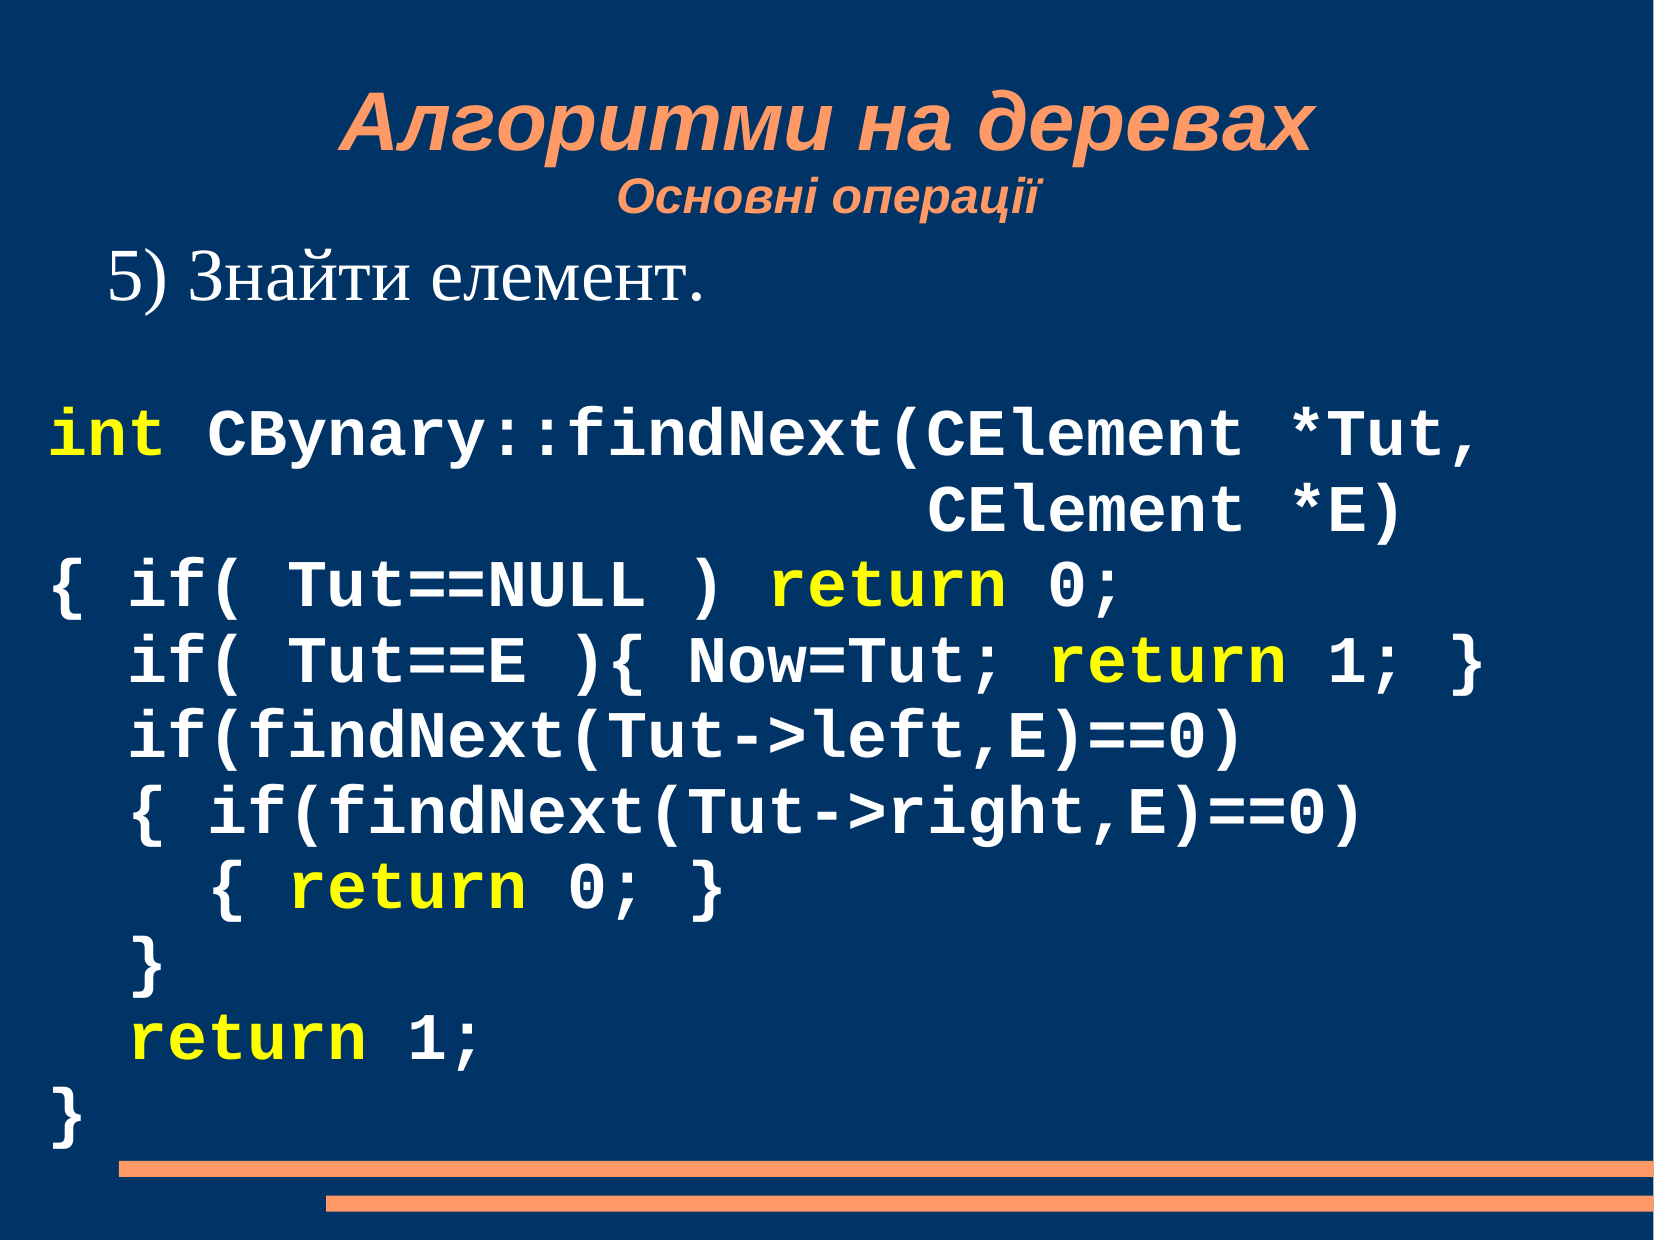

# Алгоритми на деревах Основні операції
5) Знайти елемент.
int CBynary::findNext(CElement *Tut,
 CElement *E)
{ if( Tut==NULL ) return 0;
 if( Tut==E ){ Now=Tut; return 1; }
 if(findNext(Tut->left,E)==0)
 { if(findNext(Tut->right,E)==0)
 { return 0; }
 }
 return 1;
}